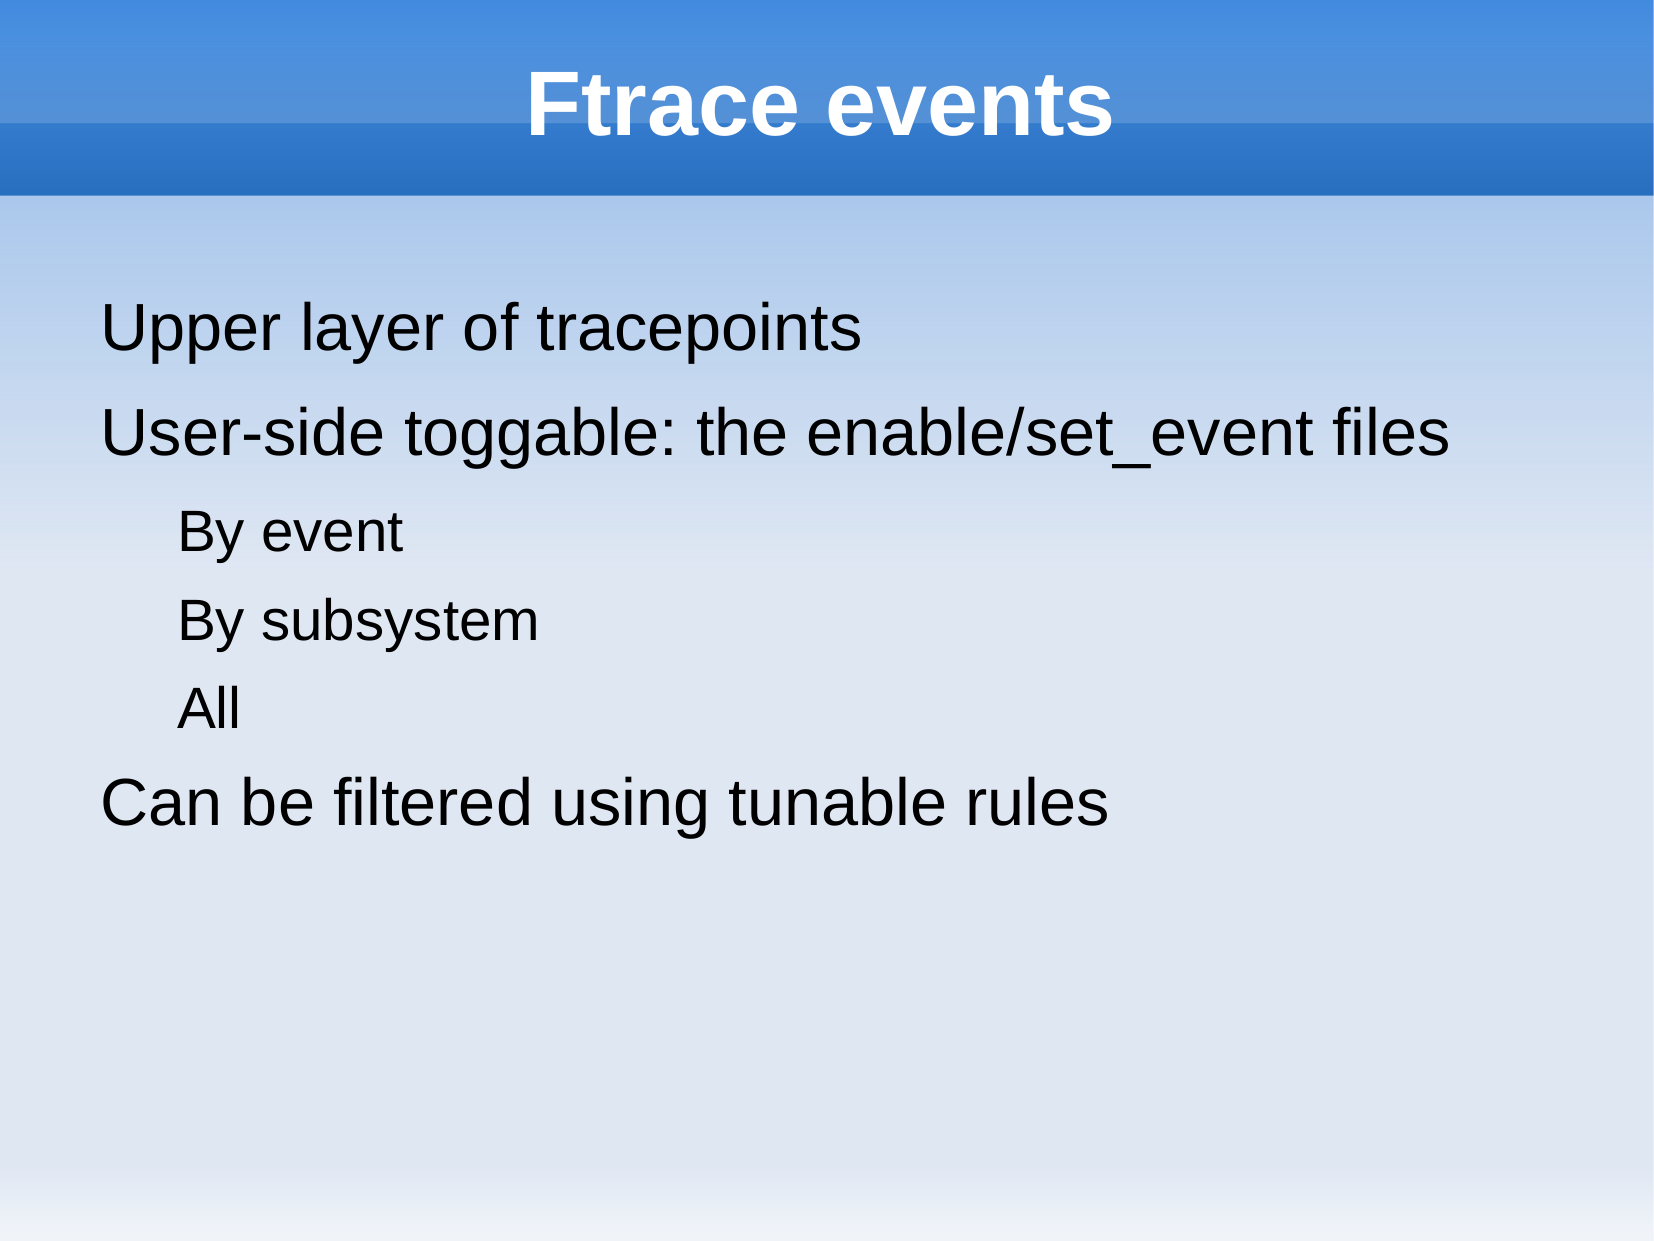

# Ftrace events
Upper layer of tracepoints
User-side toggable: the enable/set_event files
By event
By subsystem
All
Can be filtered using tunable rules